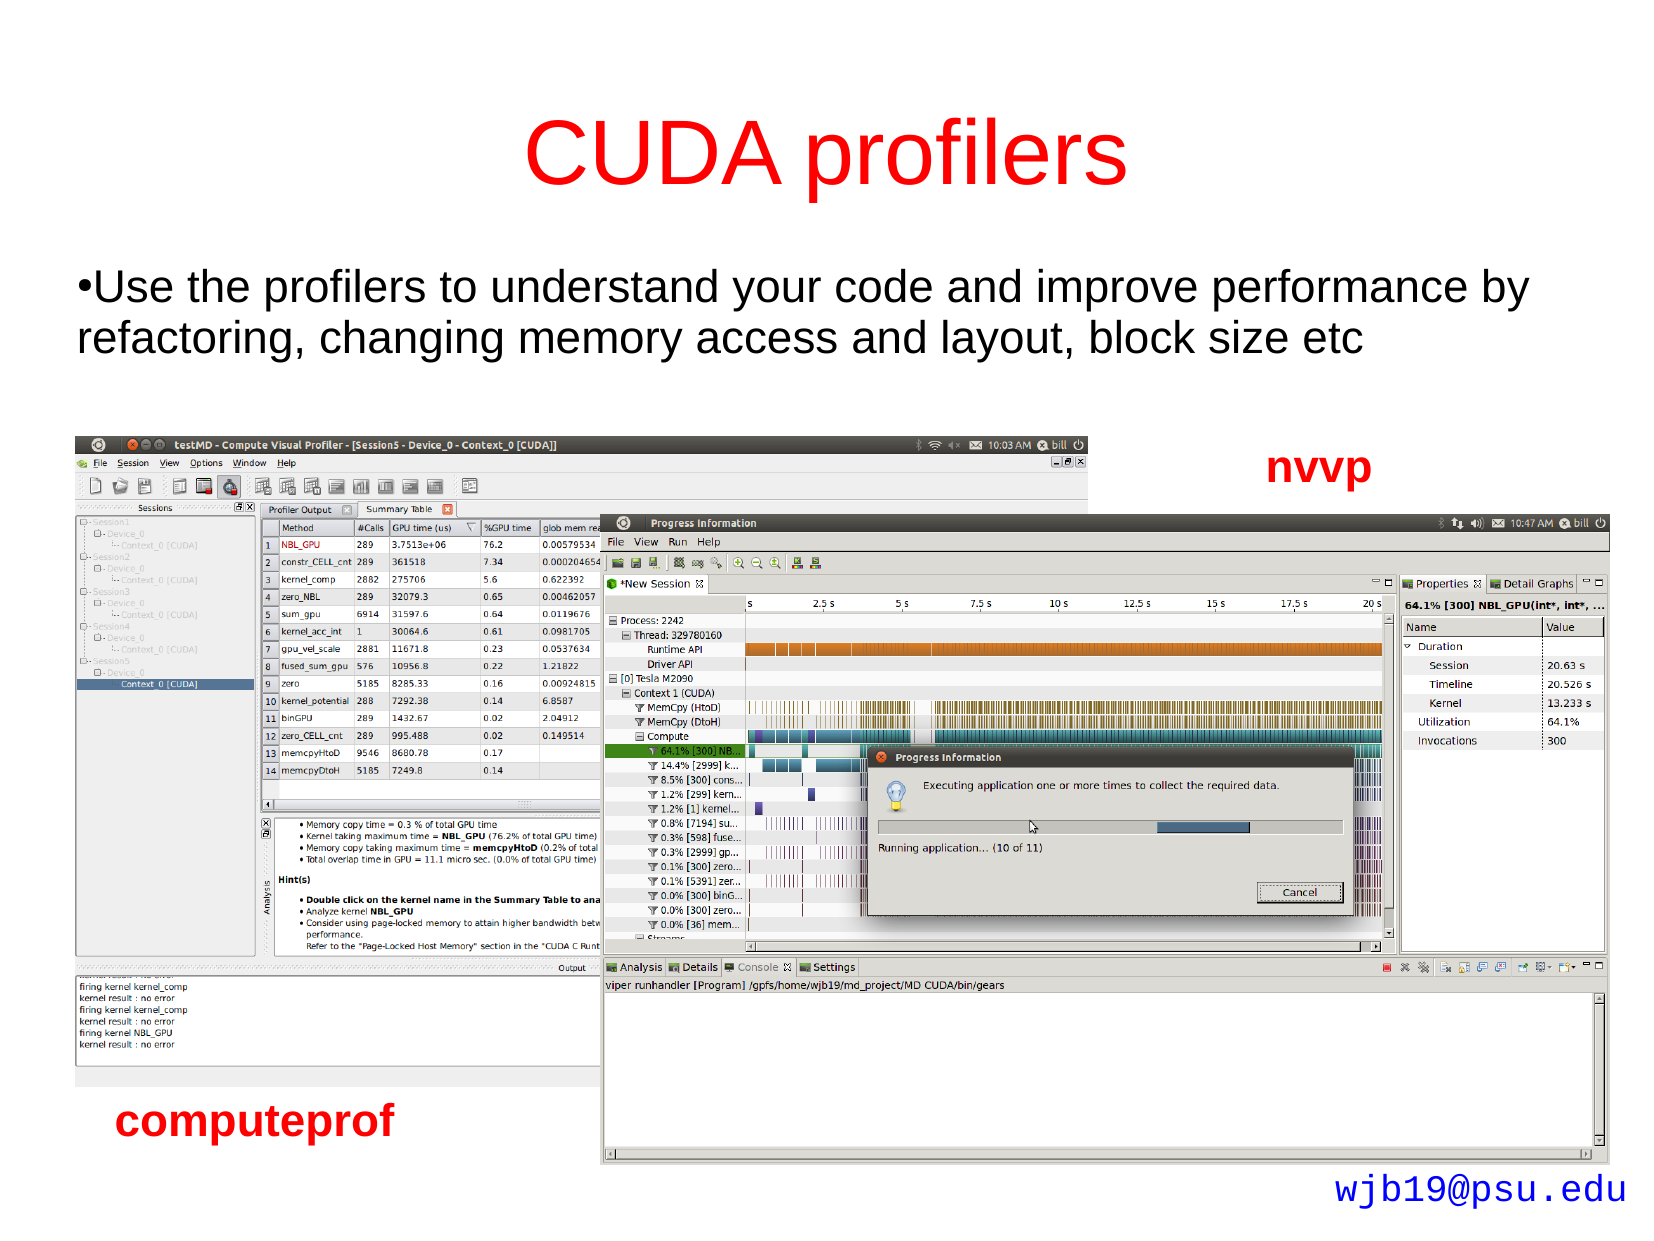

# CUDA profilers
Use the profilers to understand your code and improve performance by refactoring, changing memory access and layout, block size etc
nvvp
computeprof
wjb19@psu.edu